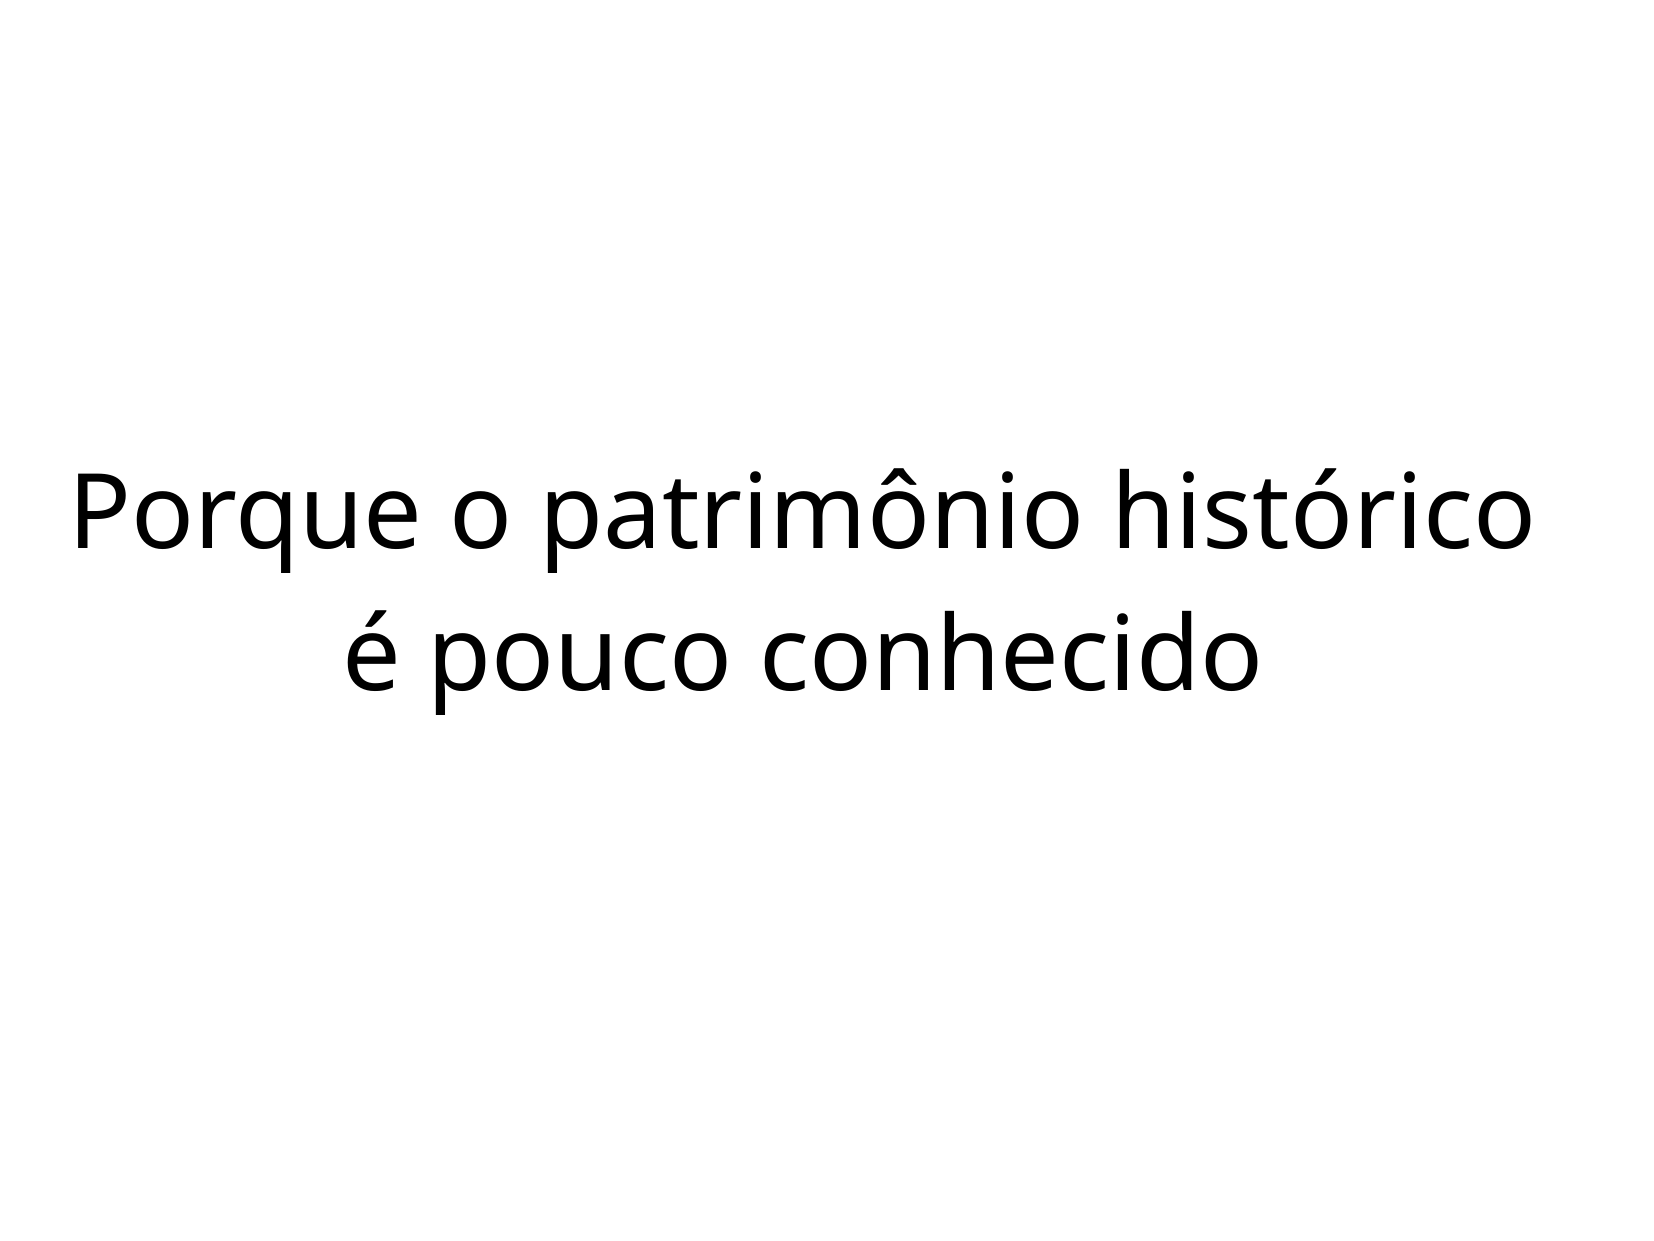

# Porque o patrimônio histórico é pouco conhecido